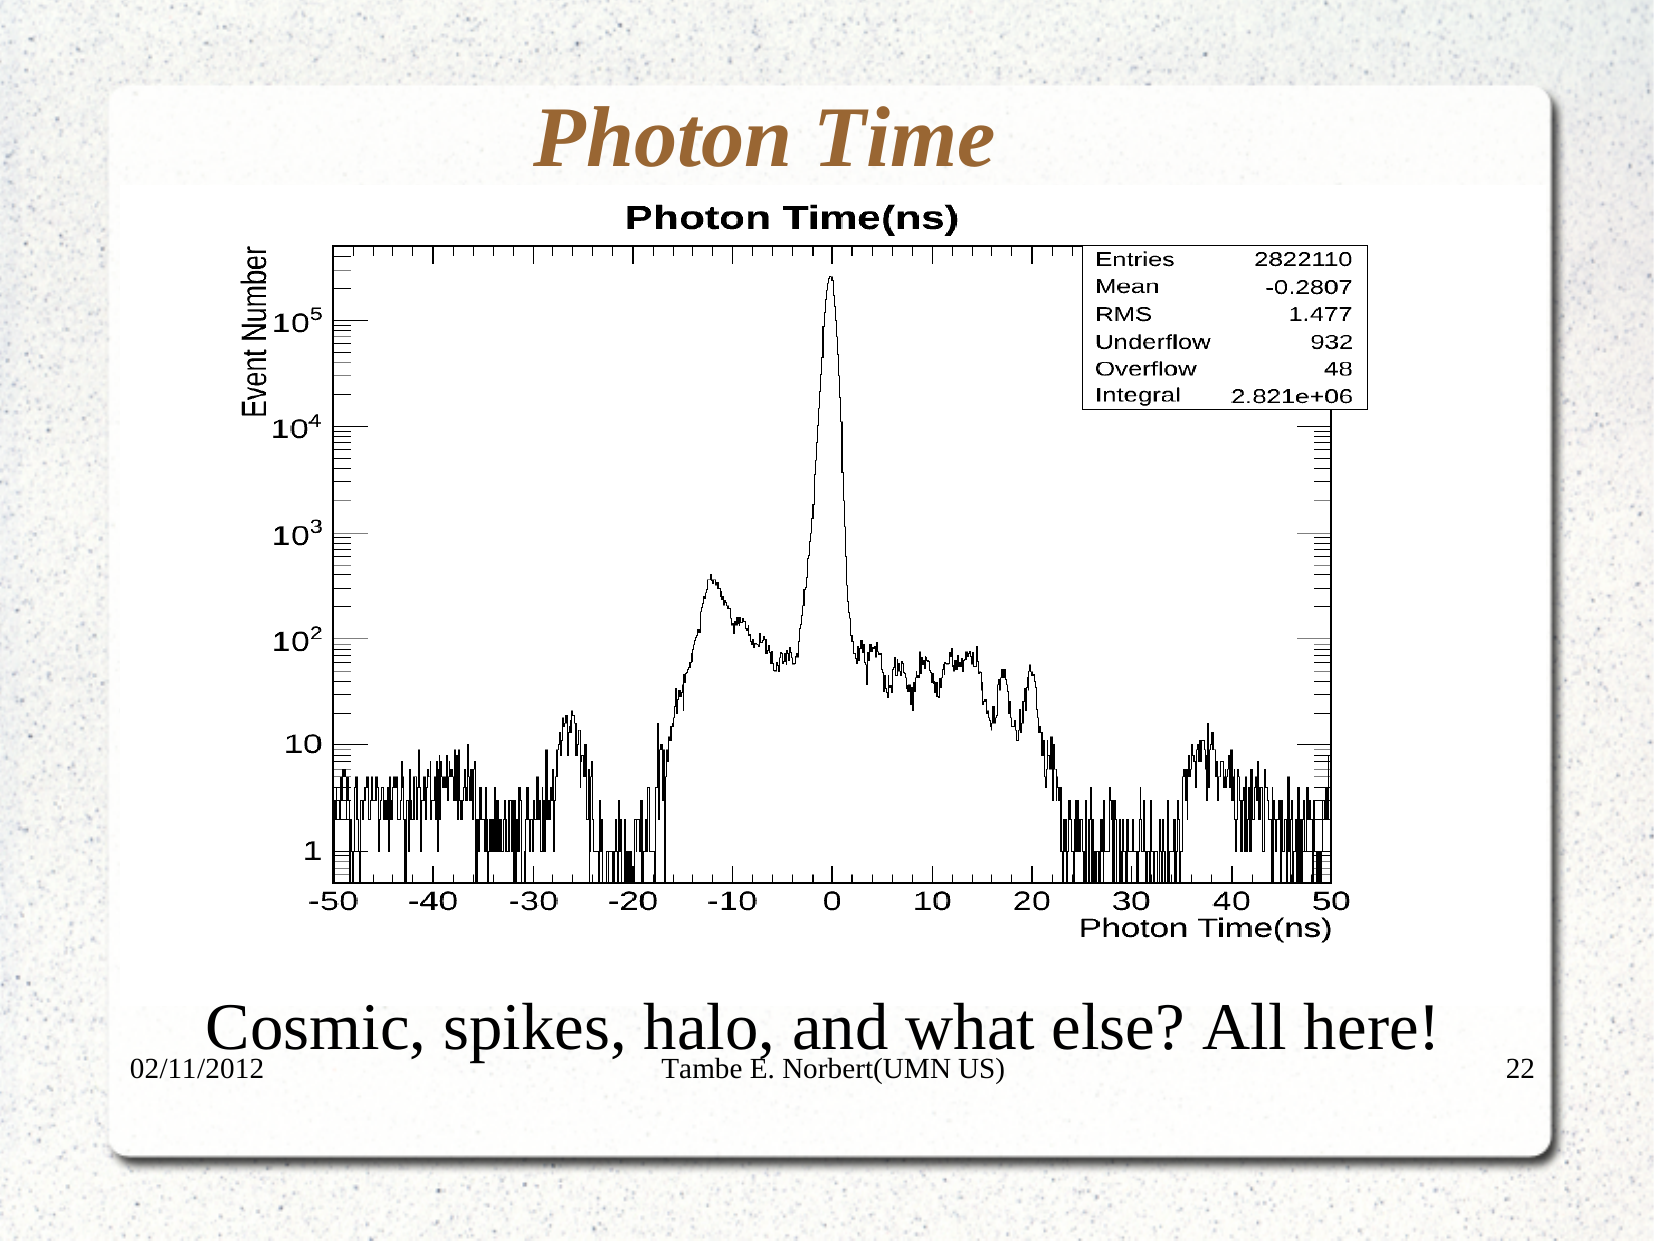

# Photon Time
Cosmic, spikes, halo, and what else? All here!
02/11/2012
Tambe E. Norbert(UMN US)
22